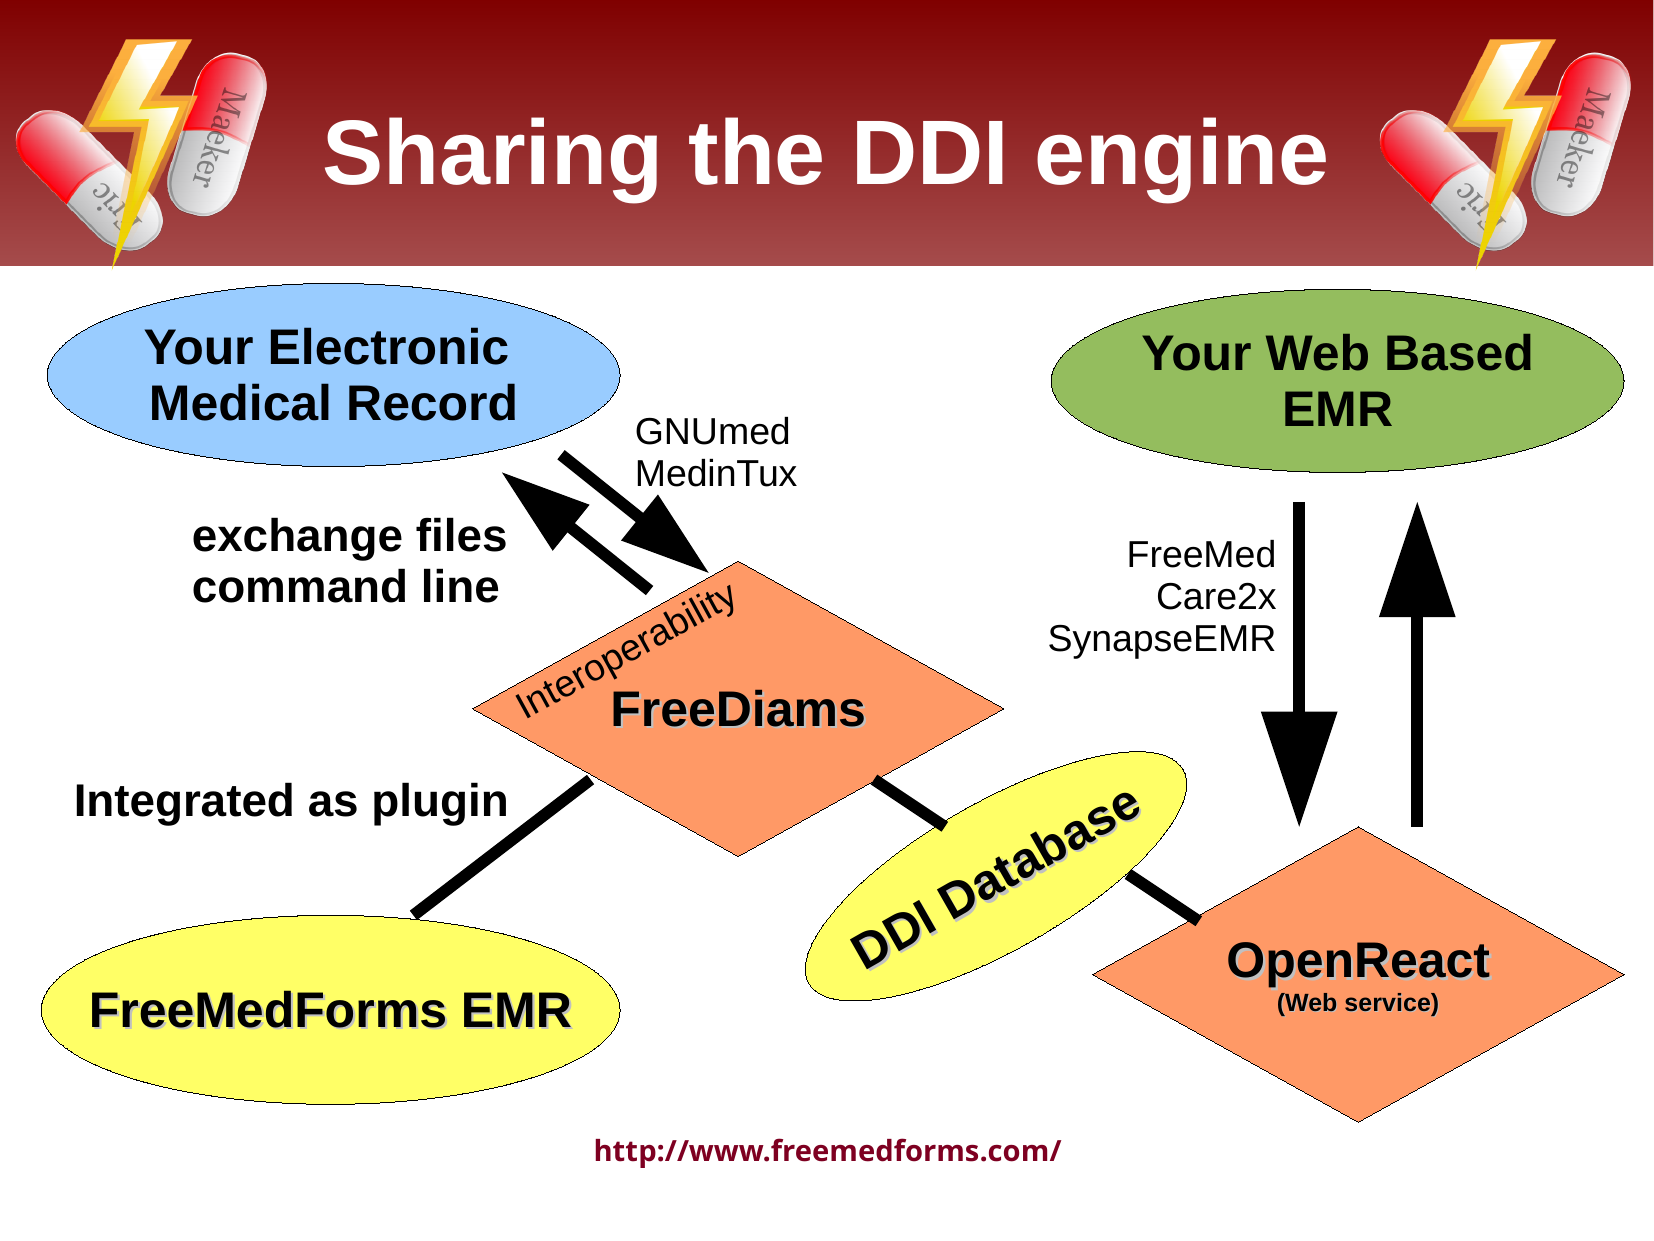

# Sharing the DDI engine
Your Electronic
Medical Record
Your Web Based
EMR
GNUmed
MedinTux
exchange files
command line
FreeMed
Care2x
SynapseEMR
FreeDiams
Interoperability
Integrated as plugin
DDI Database
OpenReact
(Web service)
FreeMedForms EMR